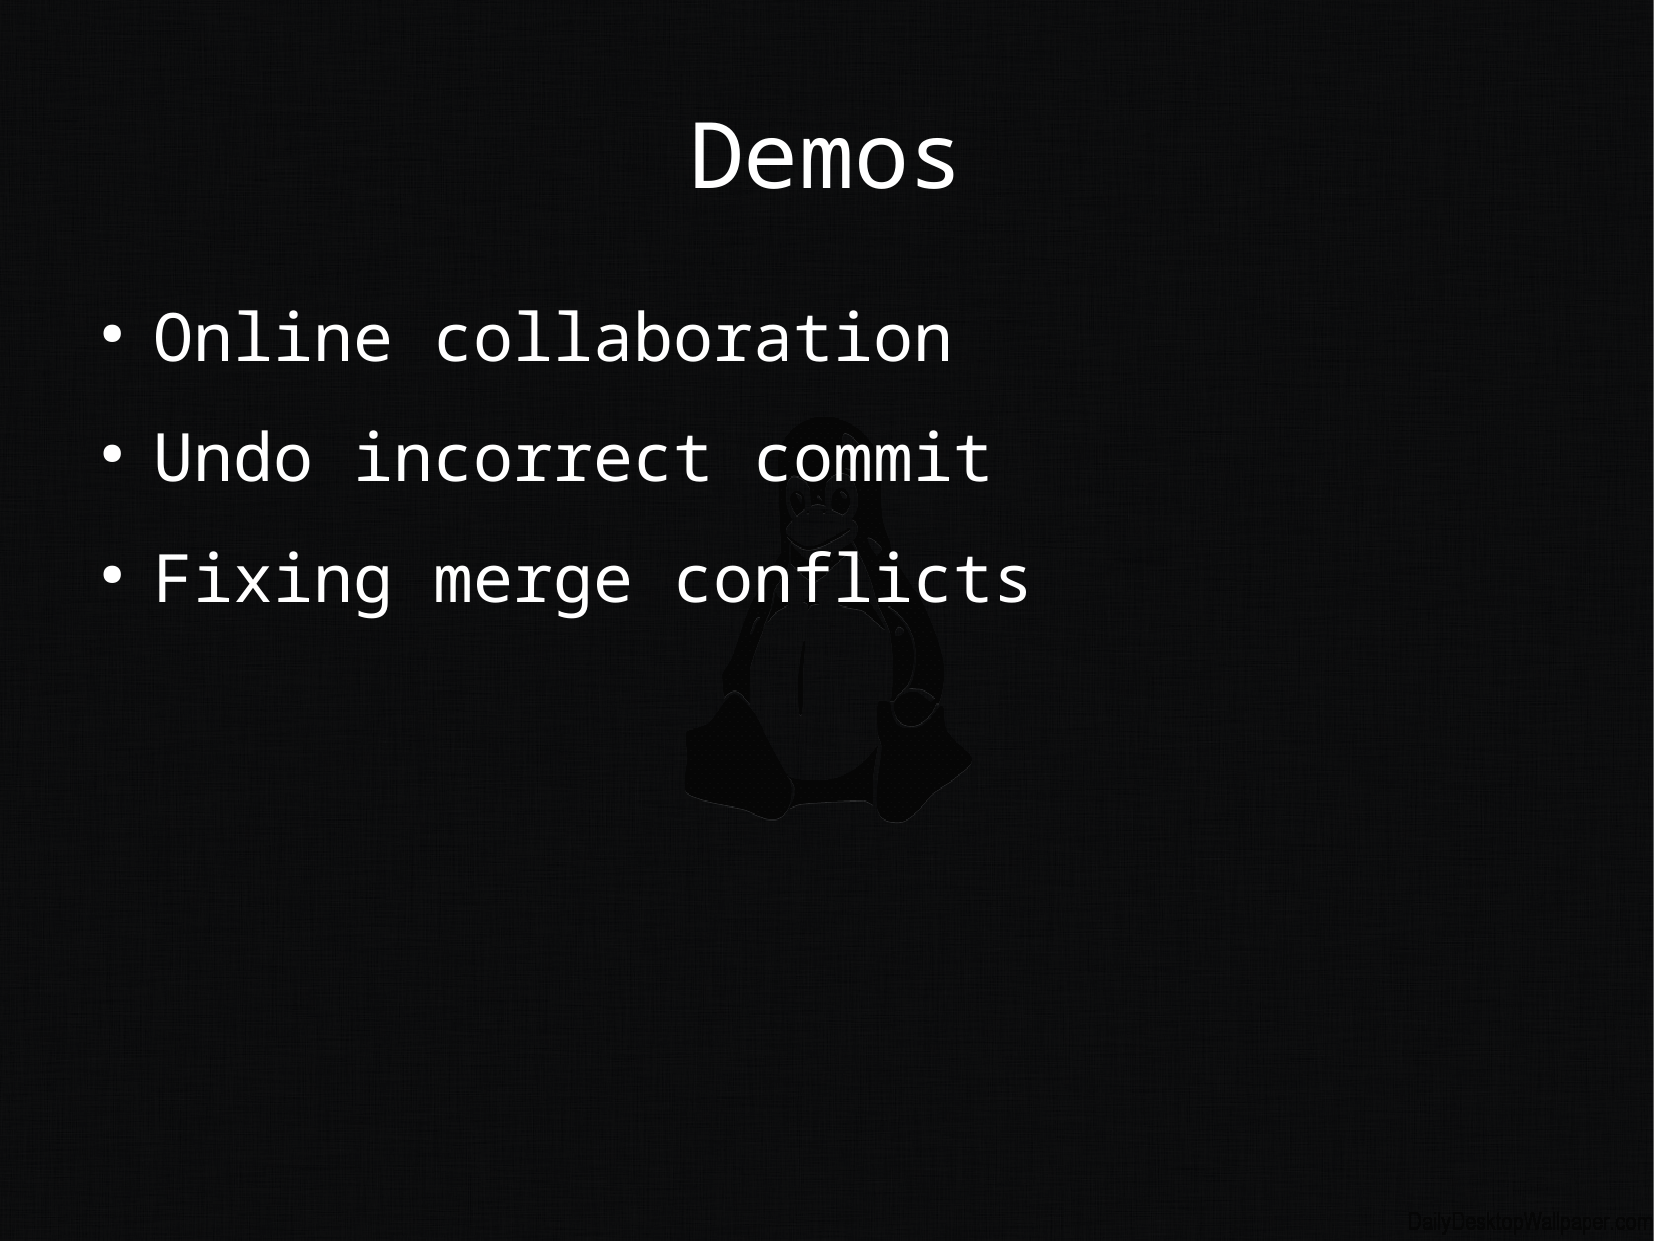

# Demos
Online collaboration
Undo incorrect commit
Fixing merge conflicts